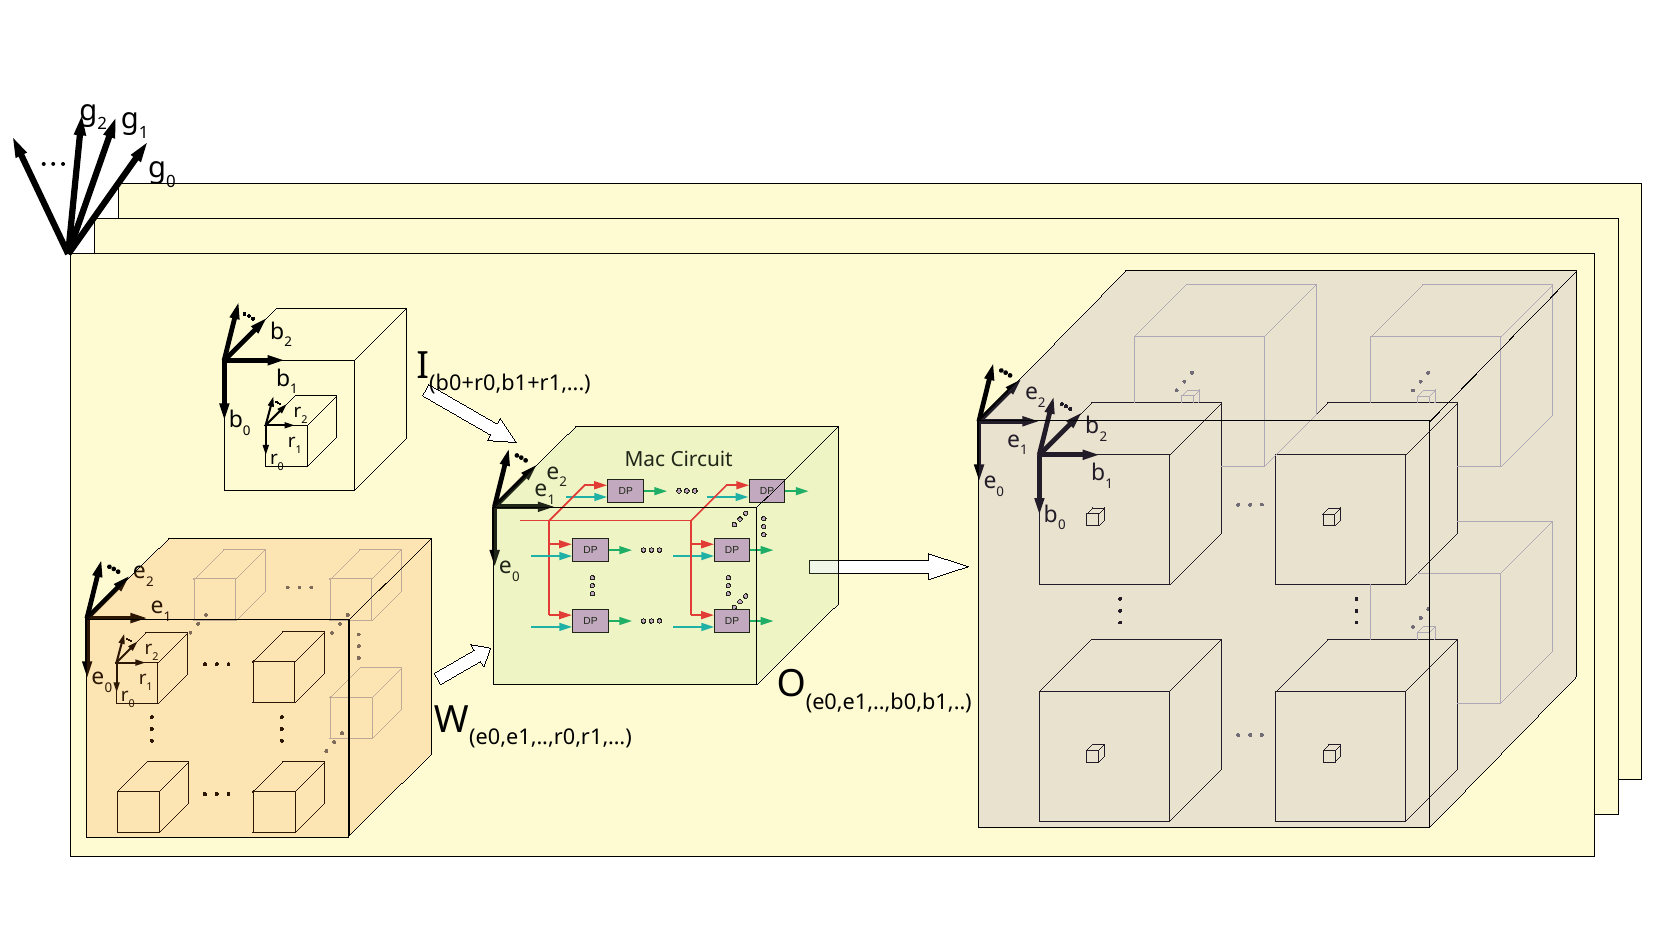

g2
g1
g0
b2
I(b0+r0,b1+r1,...)
b1
e2
e1
e0
r2
r1
r0
b0
b2
Mac Circuit
e2
e1
e0
b1
DP
DP
b0
DP
DP
e2
e1
e0
DP
DP
DP
r2
O(e0,e1,..,b0,b1,..)
r1
r0
W(e0,e1,..,r0,r1,…)